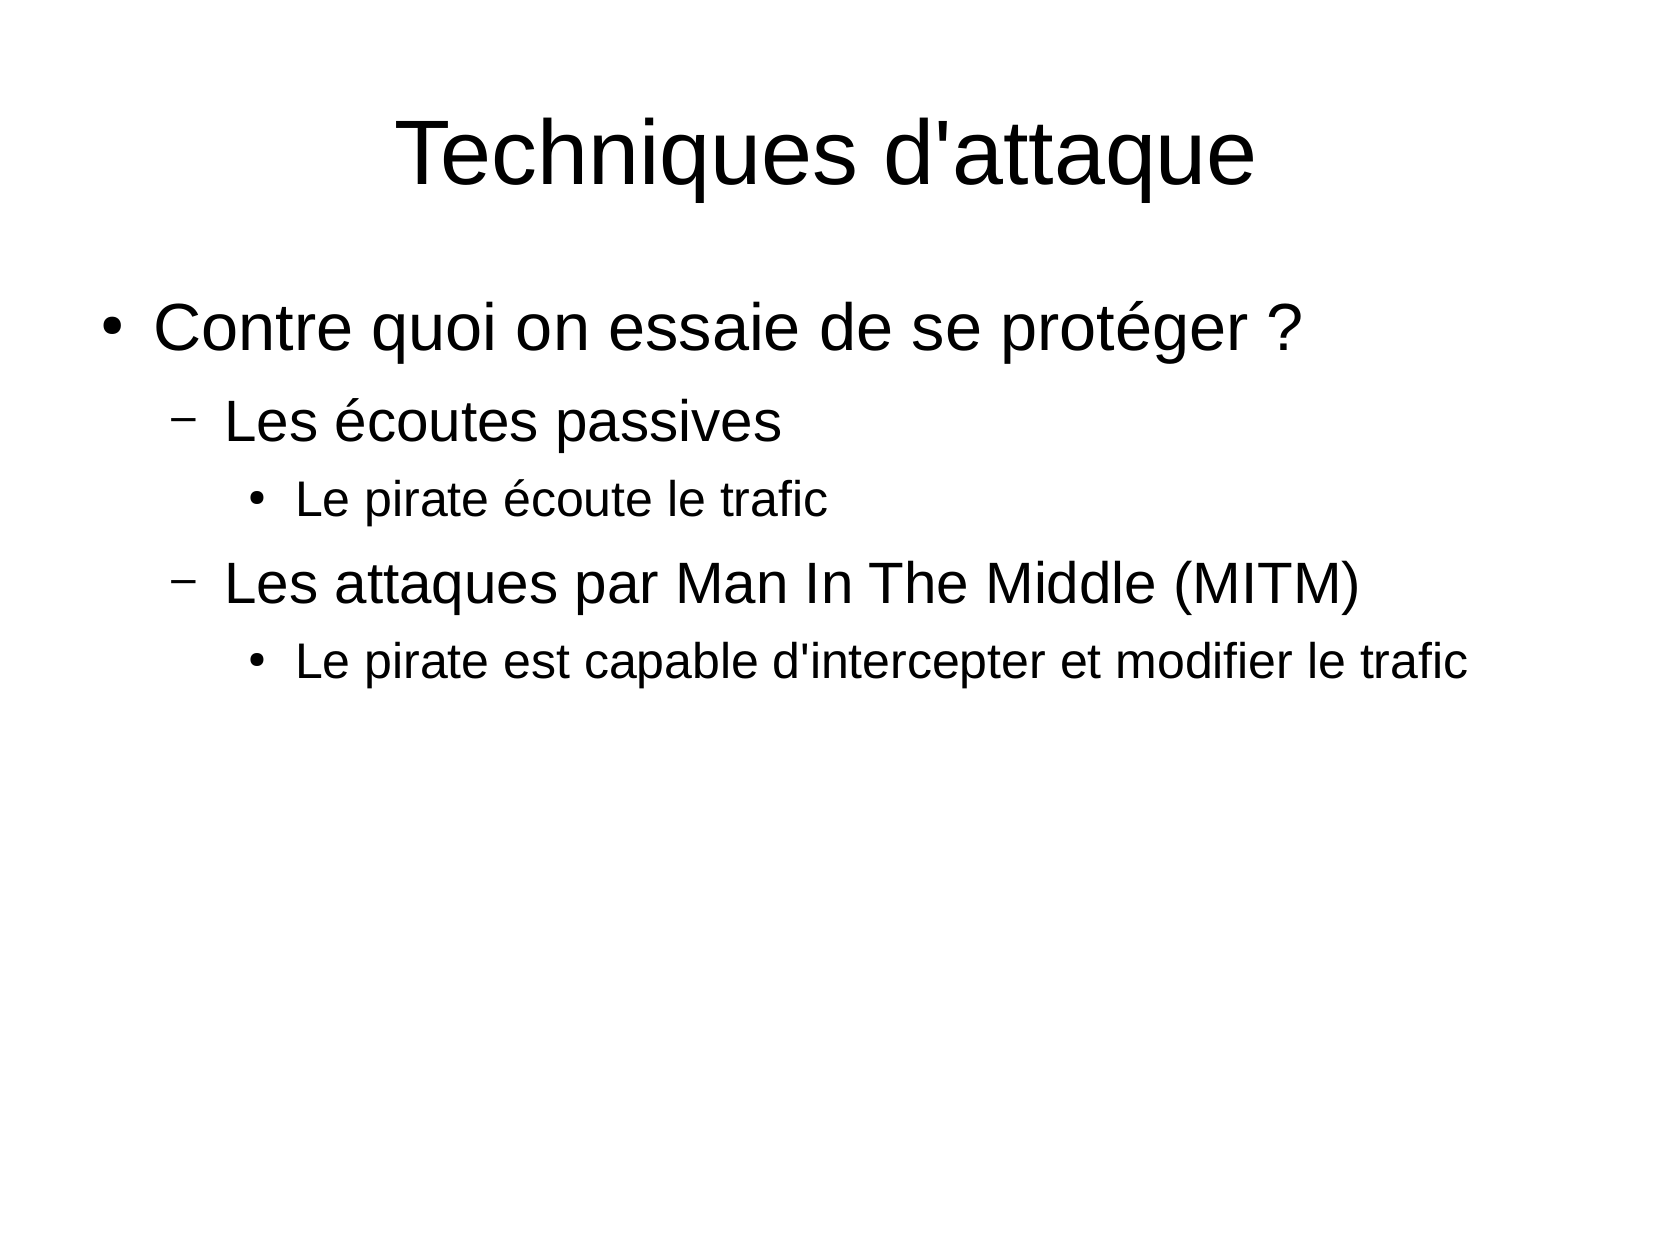

# Techniques d'attaque
Contre quoi on essaie de se protéger ?
Les écoutes passives
Le pirate écoute le trafic
Les attaques par Man In The Middle (MITM)
Le pirate est capable d'intercepter et modifier le trafic